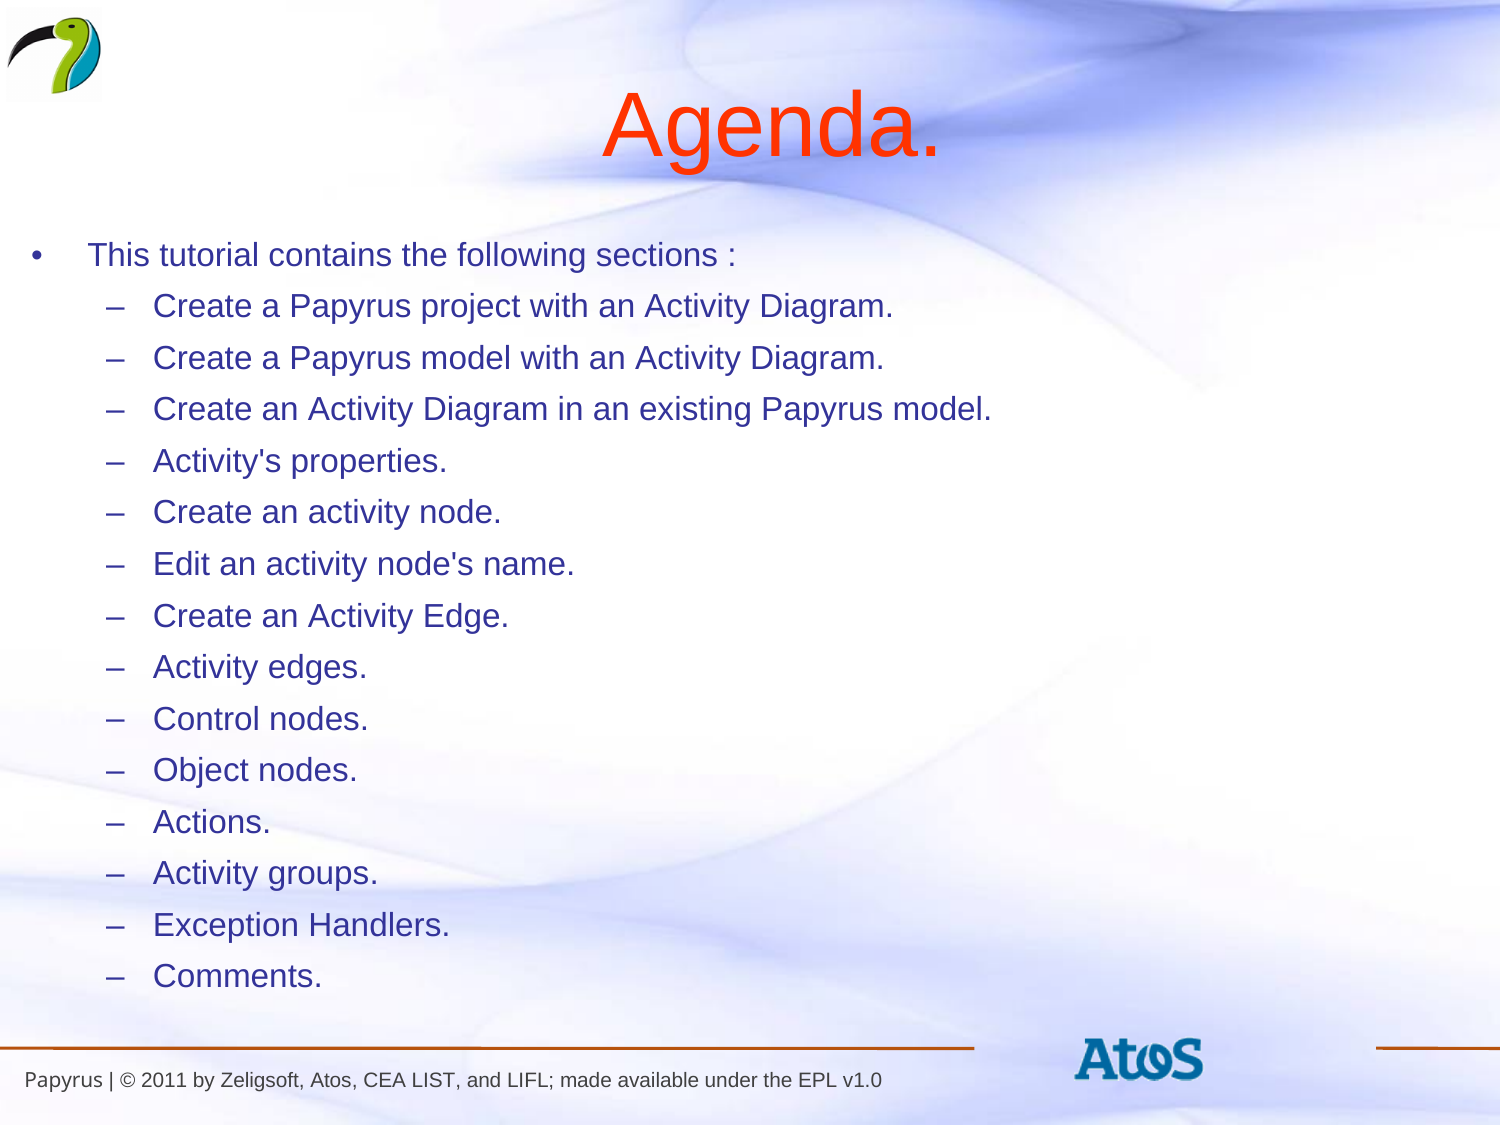

# Agenda.
This tutorial contains the following sections :
Create a Papyrus project with an Activity Diagram.
Create a Papyrus model with an Activity Diagram.
Create an Activity Diagram in an existing Papyrus model.
Activity's properties.
Create an activity node.
Edit an activity node's name.
Create an Activity Edge.
Activity edges.
Control nodes.
Object nodes.
Actions.
Activity groups.
Exception Handlers.
Comments.